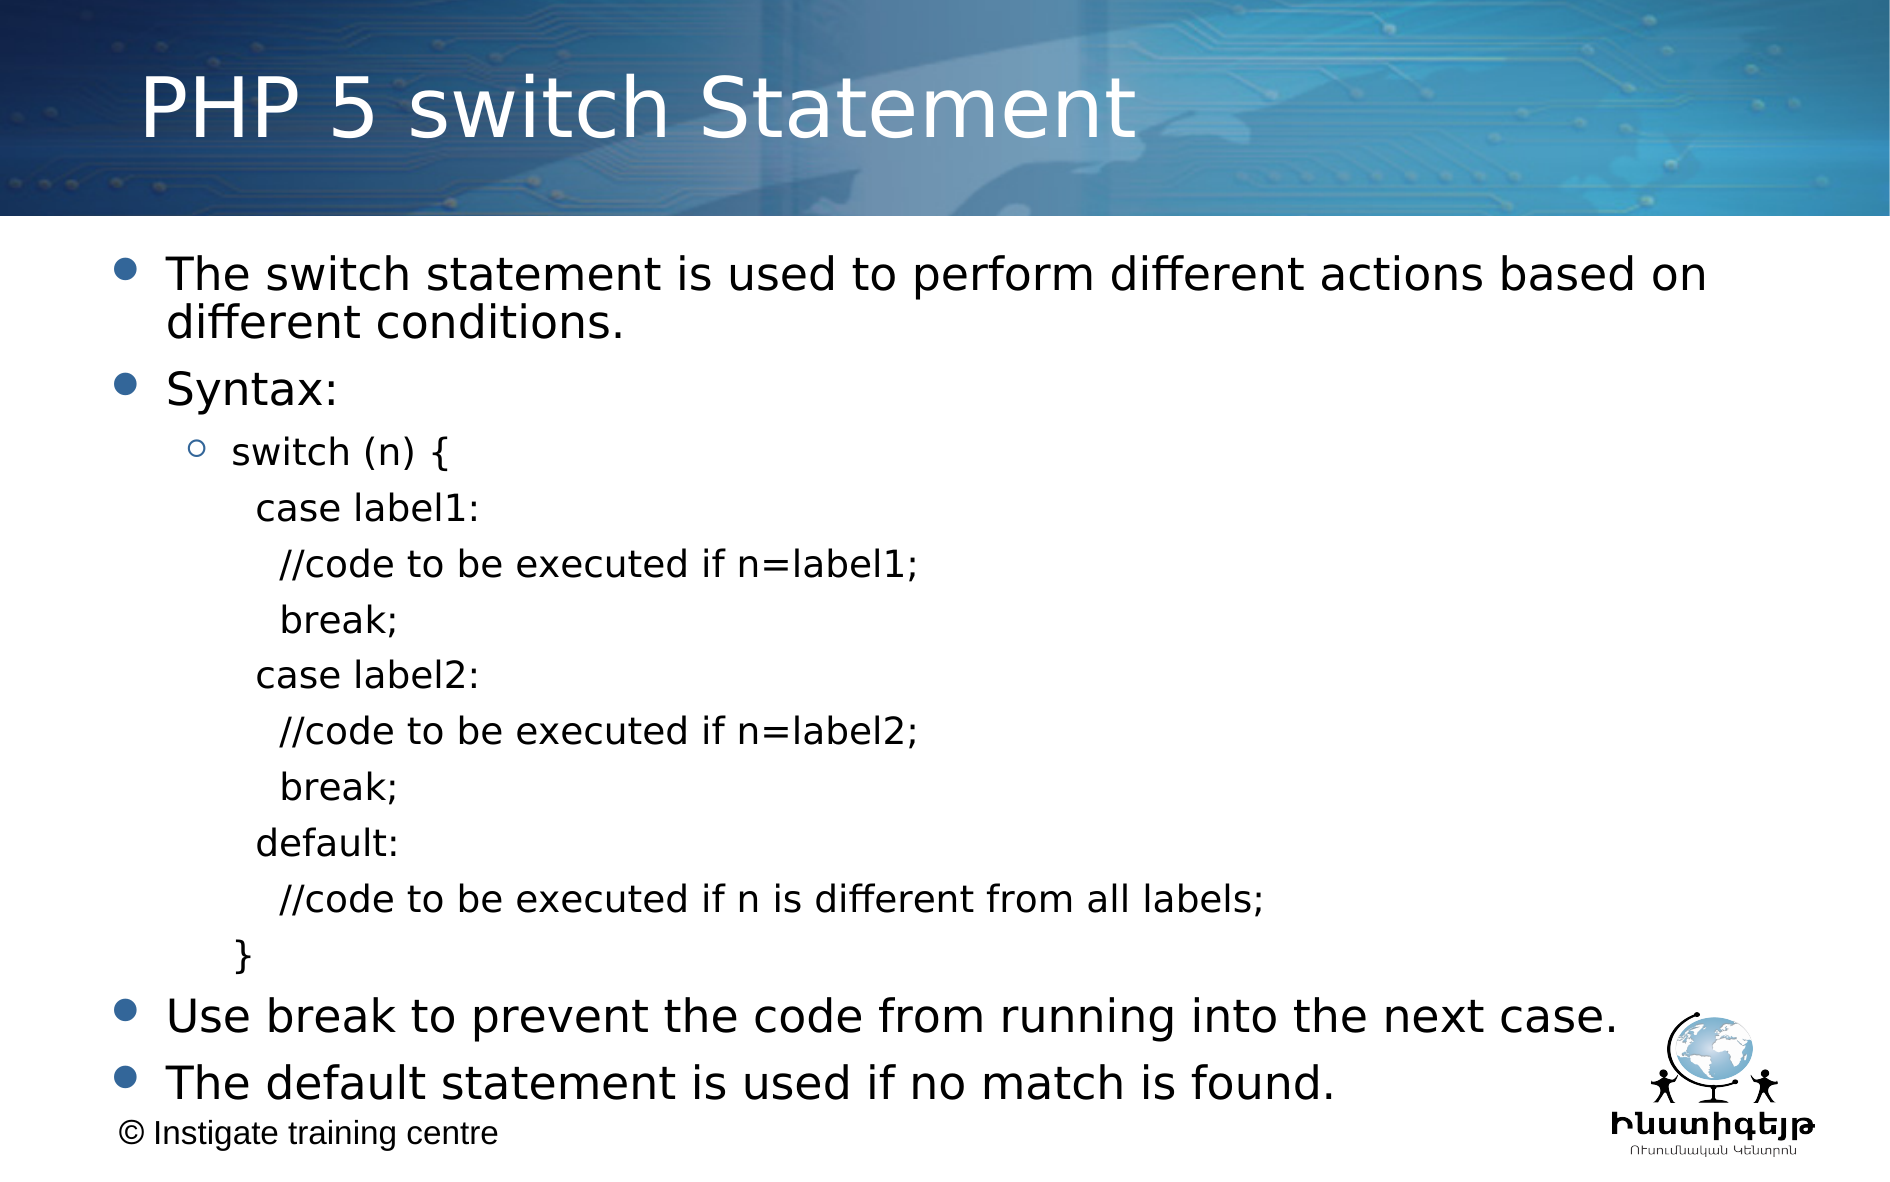

PHP 5 switch Statement
# The switch statement is used to perform different actions based on different conditions.
Syntax:
switch (n) {
 case label1:
 //code to be executed if n=label1;
 break;
 case label2:
 //code to be executed if n=label2;
 break;
 default:
 //code to be executed if n is different from all labels;
}
Use break to prevent the code from running into the next case.
The default statement is used if no match is found.